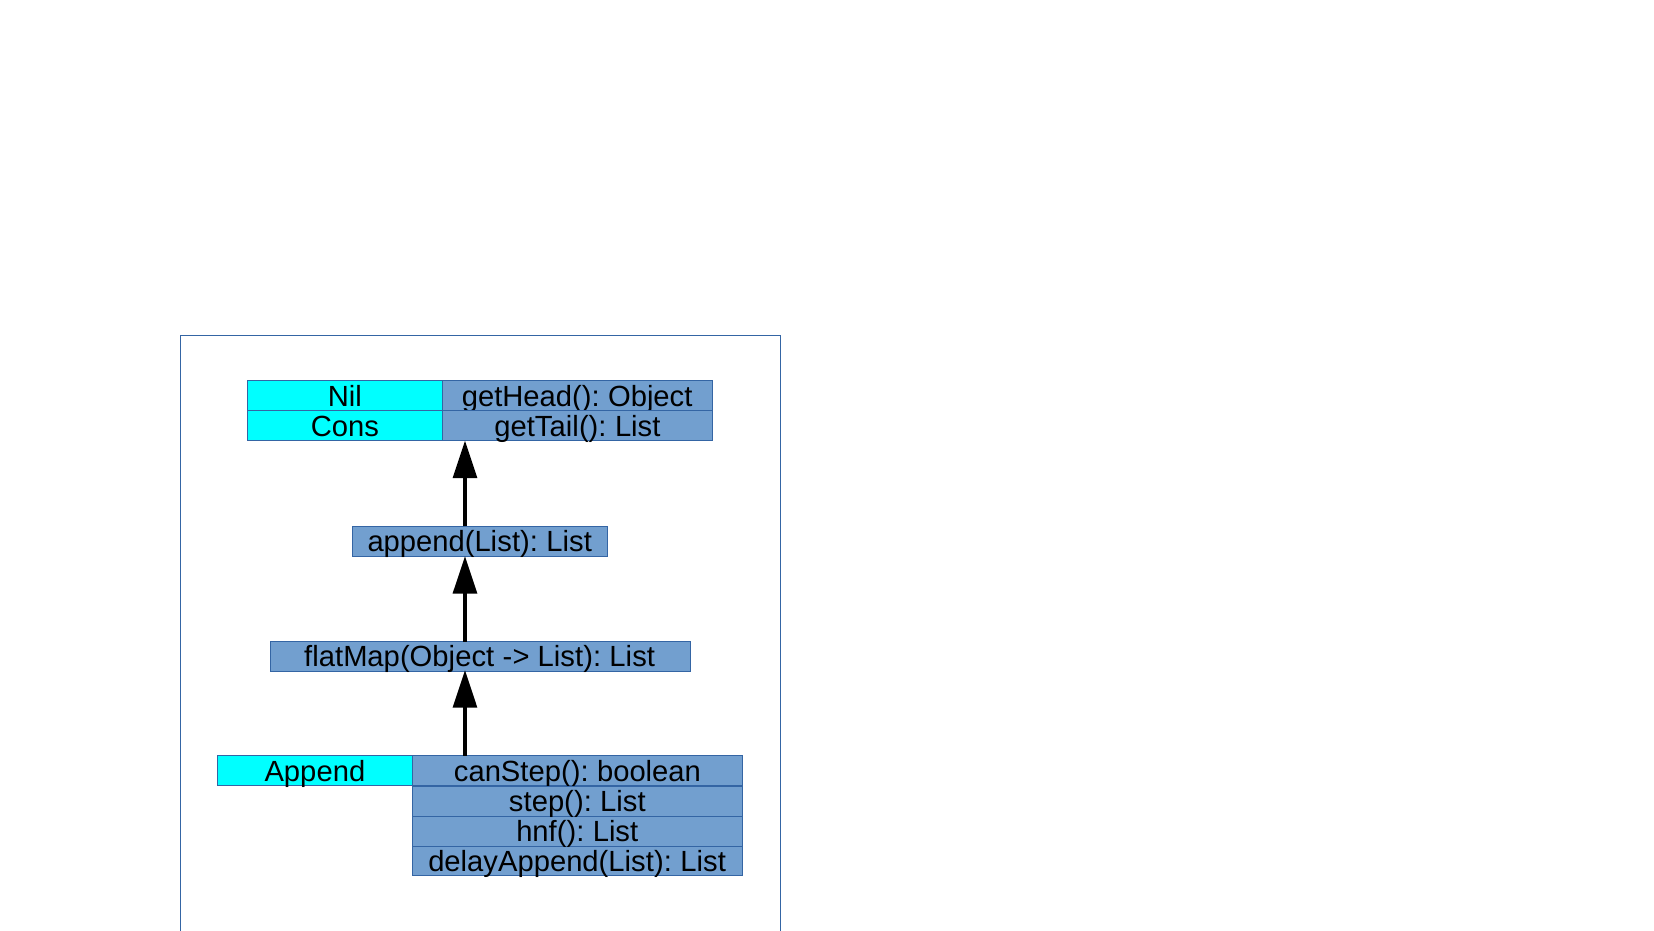

#
Nil
getHead(): Object
Cons
getTail(): List
append(List): List
flatMap(Object -> List): List
Append
canStep(): boolean
step(): List
hnf(): List
delayAppend(List): List